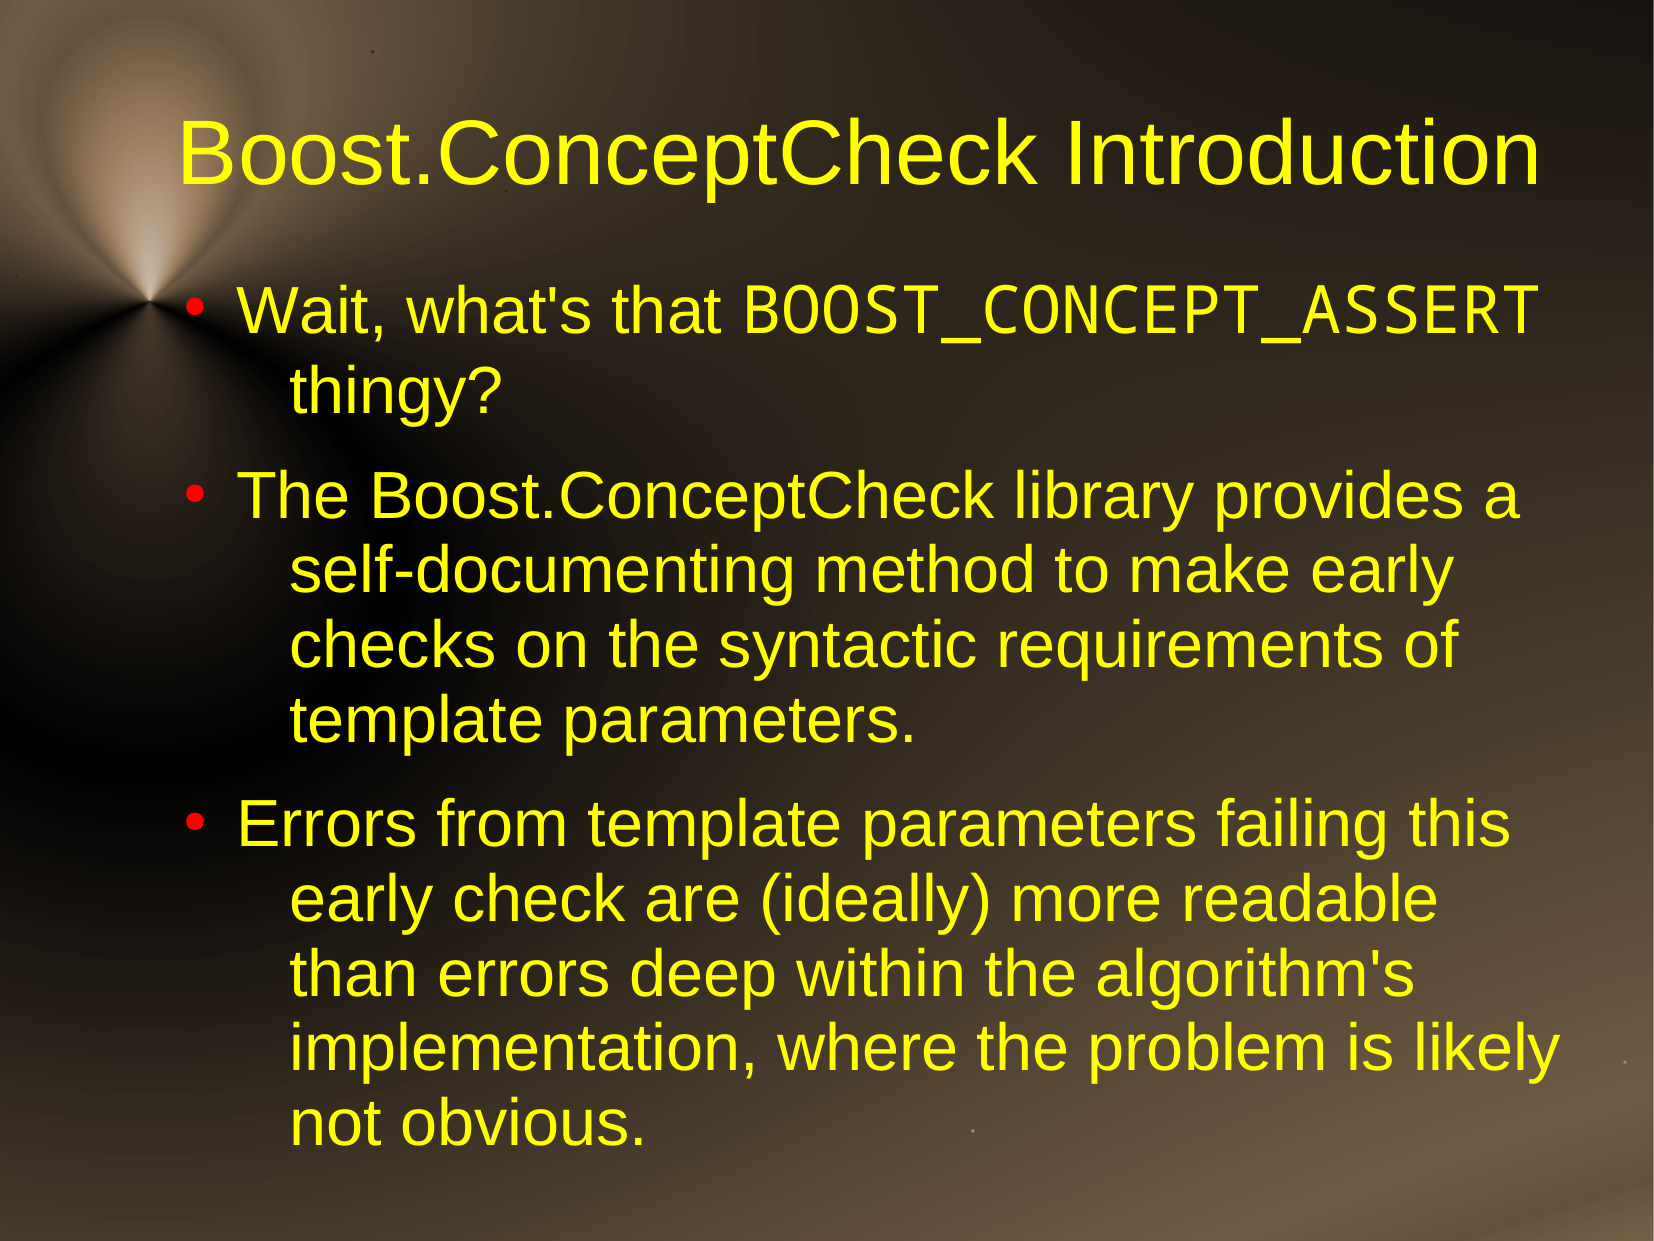

# Boost.ConceptCheck Introduction
Wait, what's that BOOST_CONCEPT_ASSERT thingy?
The Boost.ConceptCheck library provides a self-documenting method to make early checks on the syntactic requirements of template parameters.
Errors from template parameters failing this early check are (ideally) more readable than errors deep within the algorithm's implementation, where the problem is likely not obvious.